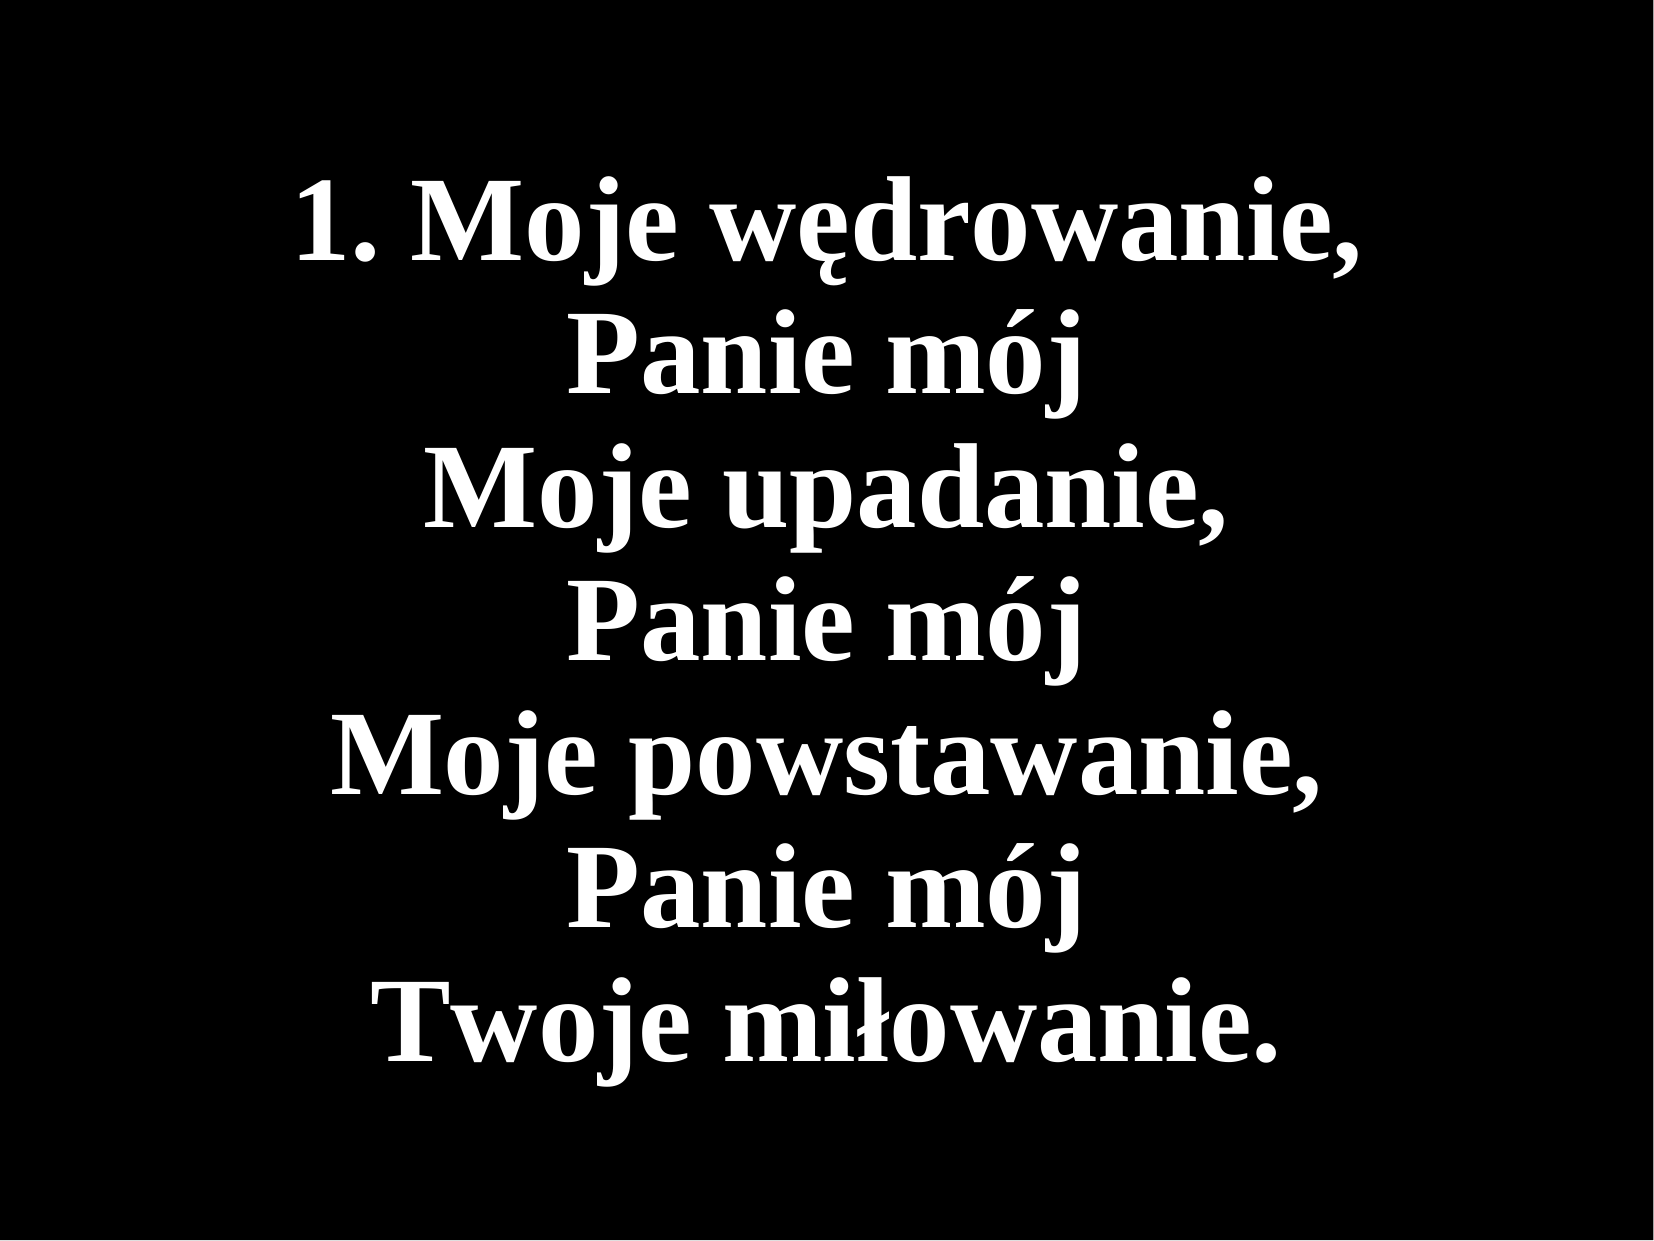

# 1. Moje wędrowanie, Panie mój Moje upadanie, Panie mój Moje powstawanie, Panie mój Twoje miłowanie.